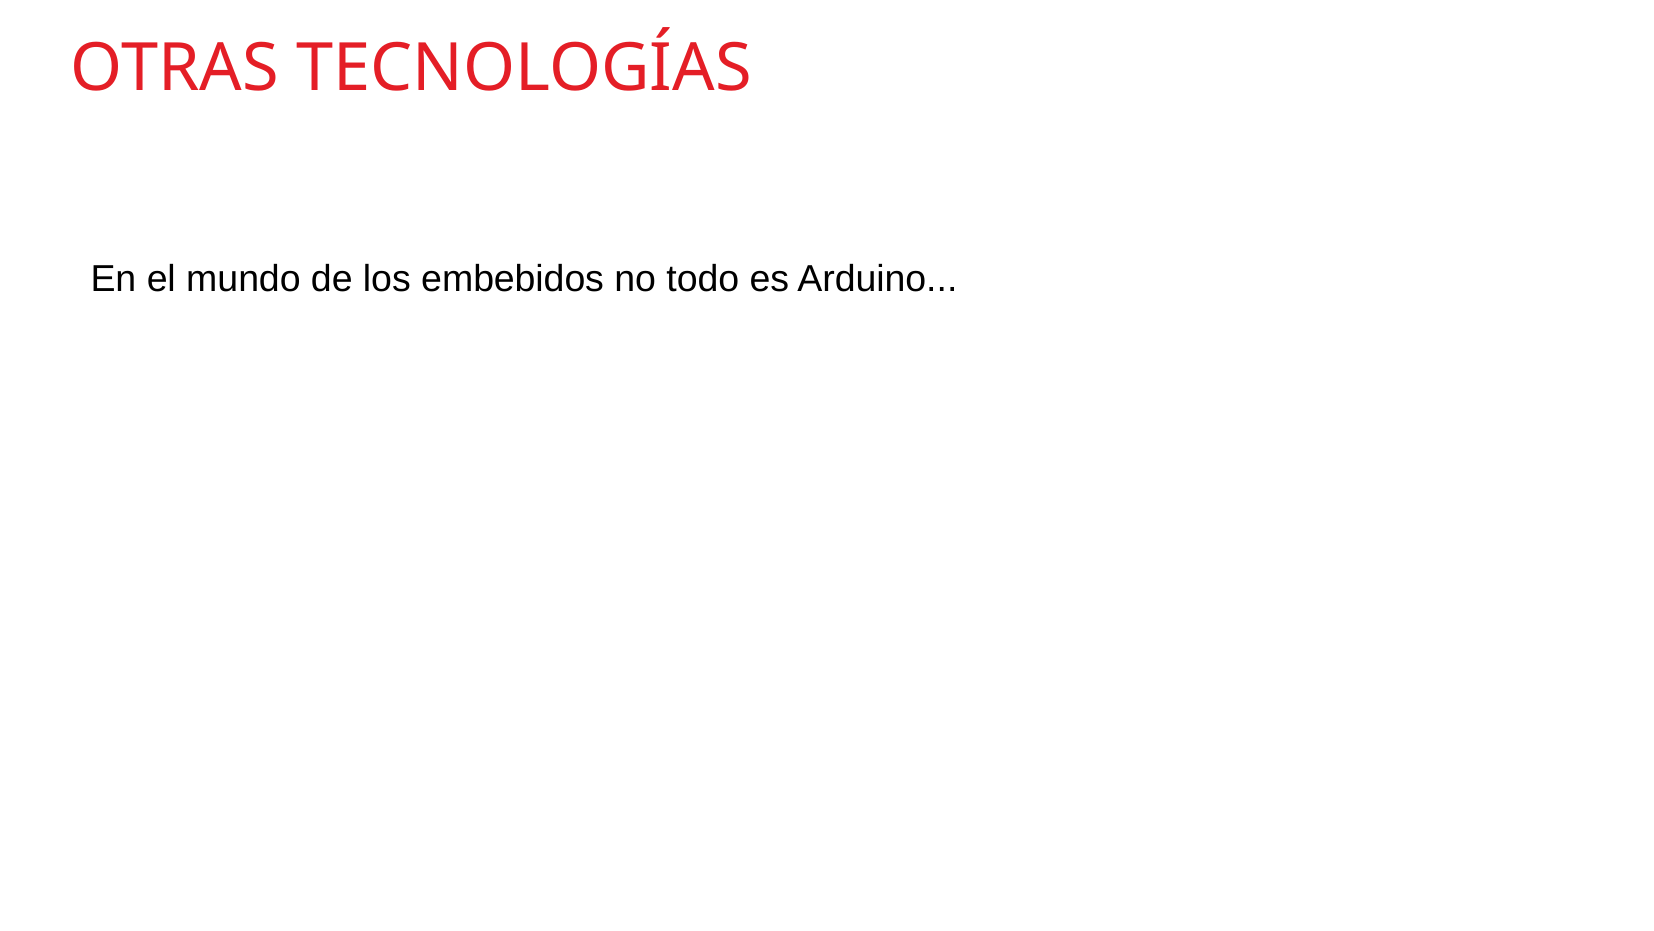

# OTRAS TECNOLOGÍAS
En el mundo de los embebidos no todo es Arduino...